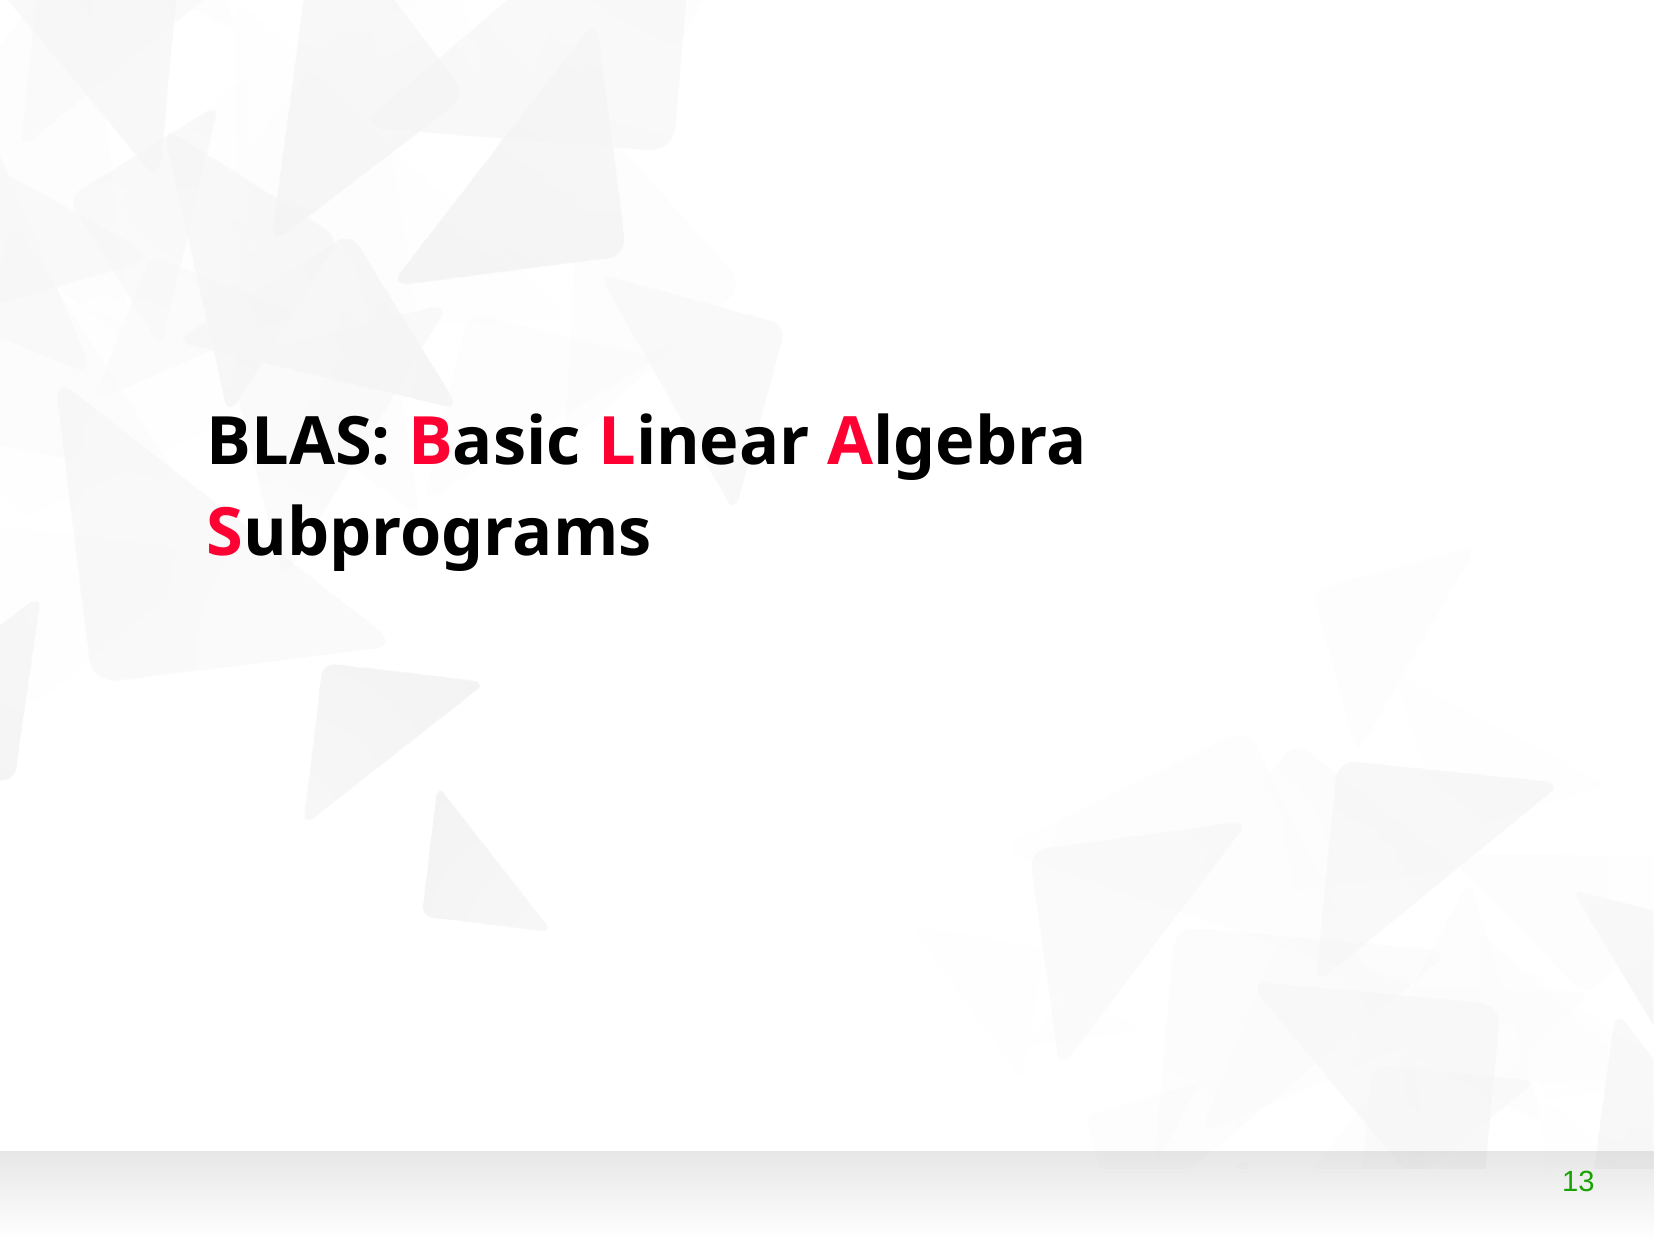

# BLAS: Basic Linear Algebra Subprograms
13